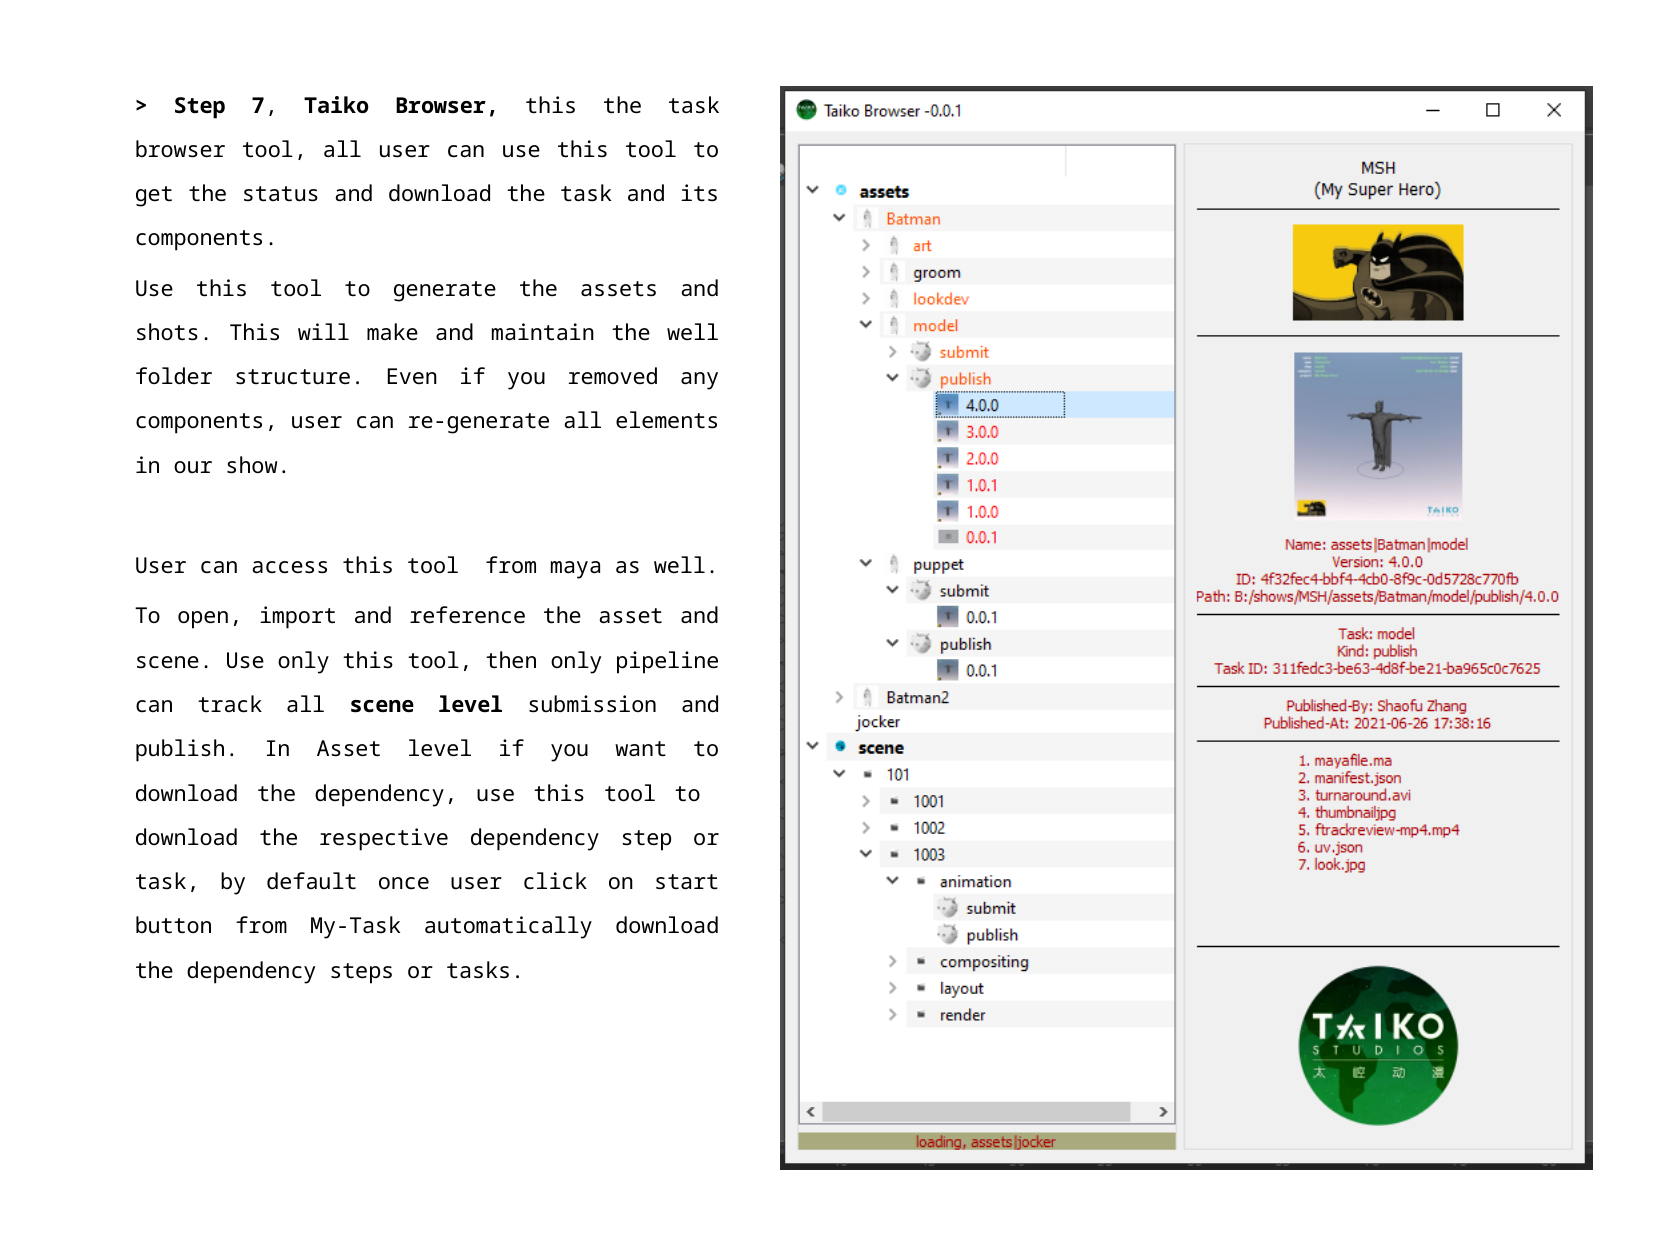

> Step 7, Taiko Browser, this the task browser tool, all user can use this tool to get the status and download the task and its components.
Use this tool to generate the assets and shots. This will make and maintain the well folder structure. Even if you removed any components, user can re-generate all elements in our show.
User can access this tool from maya as well.
To open, import and reference the asset and scene. Use only this tool, then only pipeline can track all scene level submission and publish. In Asset level if you want to download the dependency, use this tool to download the respective dependency step or task, by default once user click on start button from My-Task automatically download the dependency steps or tasks.